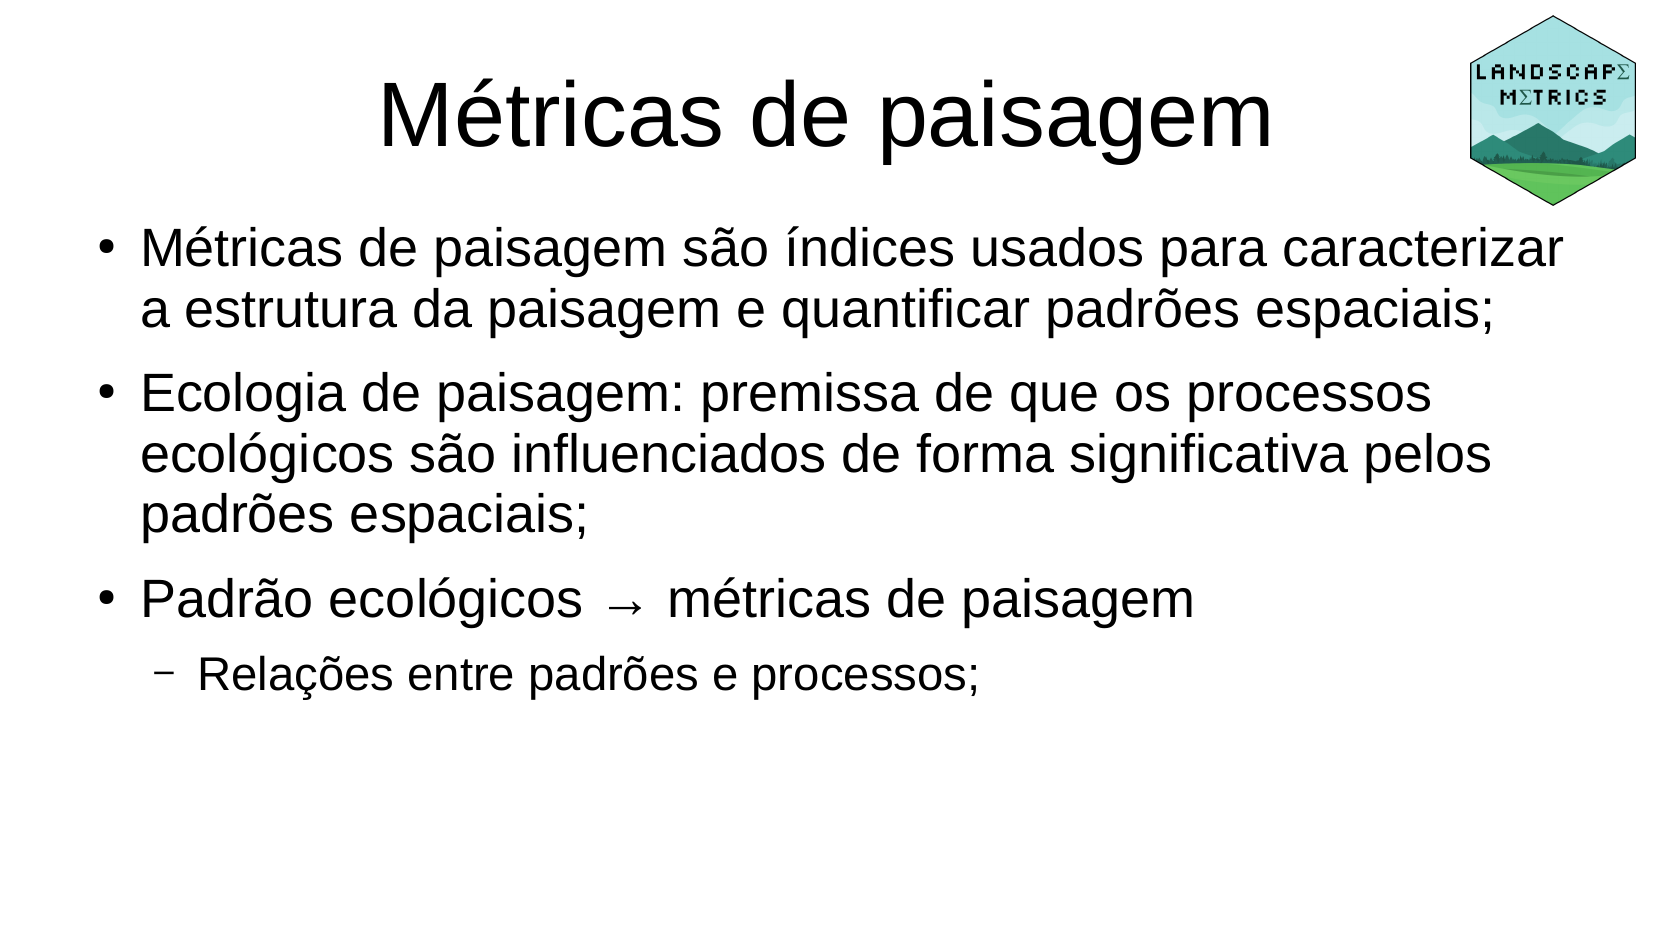

# Métricas de paisagem
Métricas de paisagem são índices usados para caracterizar a estrutura da paisagem e quantificar padrões espaciais;
Ecologia de paisagem: premissa de que os processos ecológicos são influenciados de forma significativa pelos padrões espaciais;
Padrão ecológicos → métricas de paisagem
Relações entre padrões e processos;